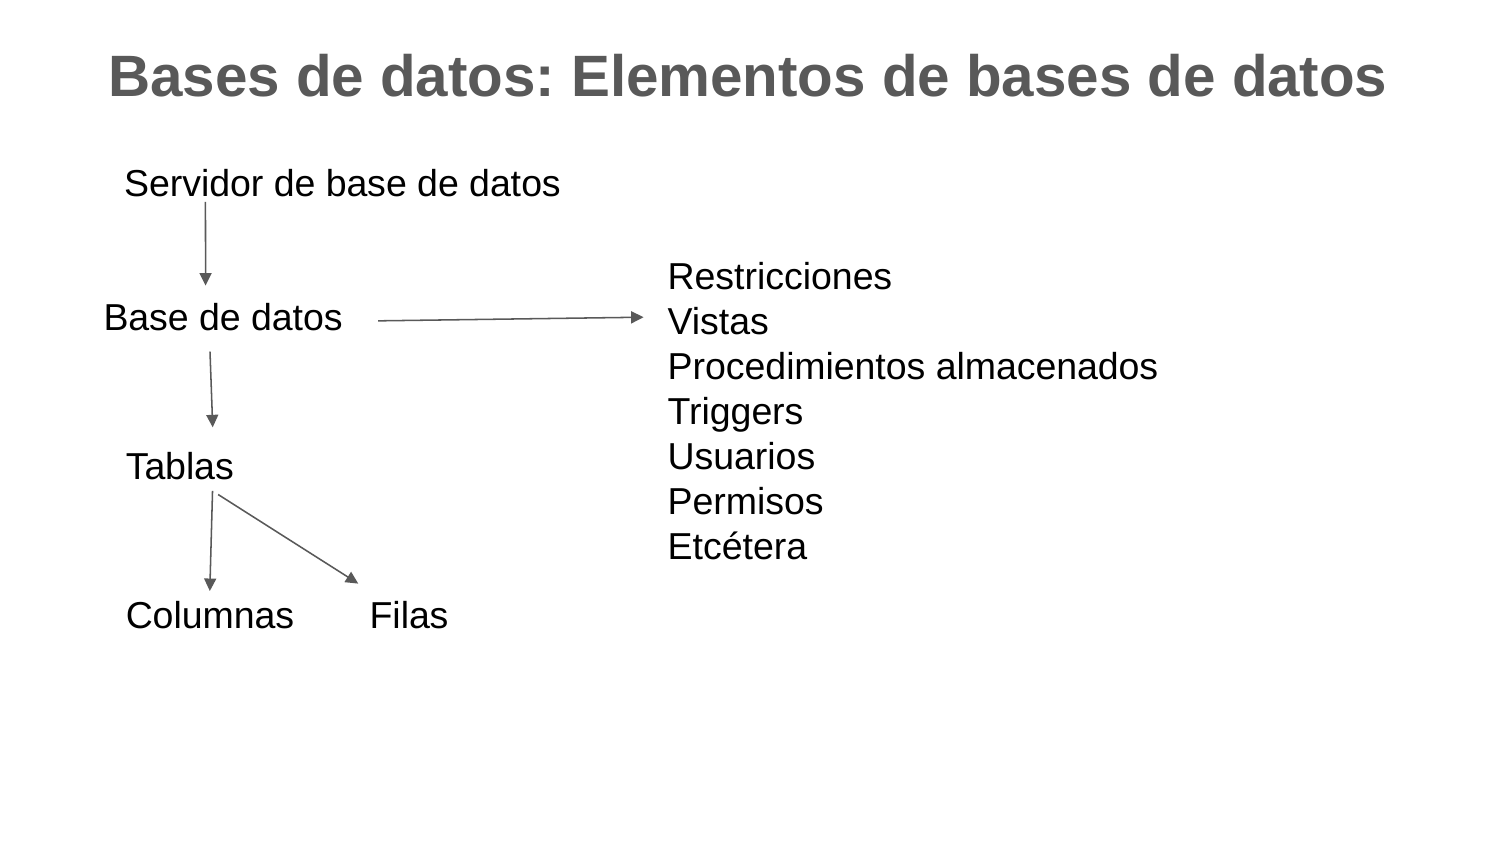

# Bases de datos: Elementos de bases de datos
Servidor de base de datos
Restricciones
Vistas
Procedimientos almacenados
Triggers
Usuarios
Permisos
Etcétera
Base de datos
Tablas
Columnas
Filas